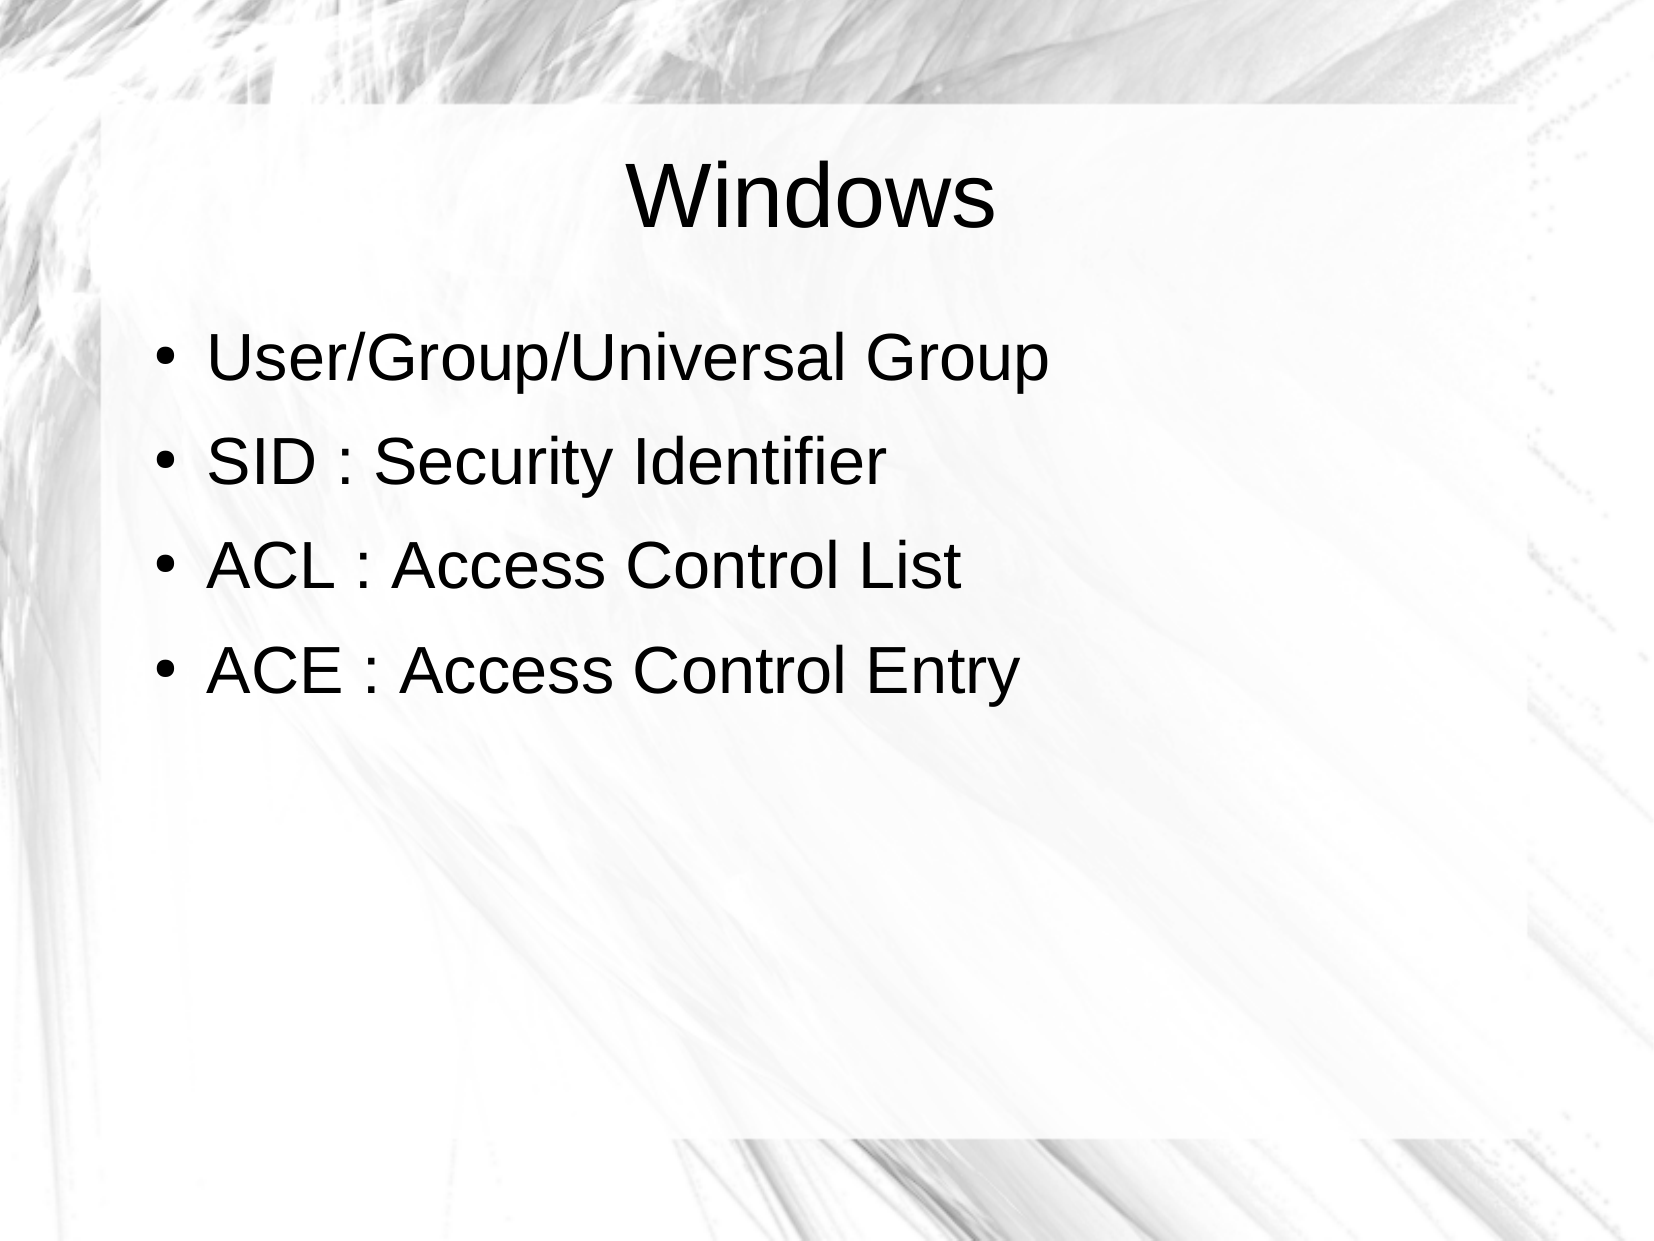

# Windows
User/Group/Universal Group
SID : Security Identifier
ACL : Access Control List
ACE : Access Control Entry